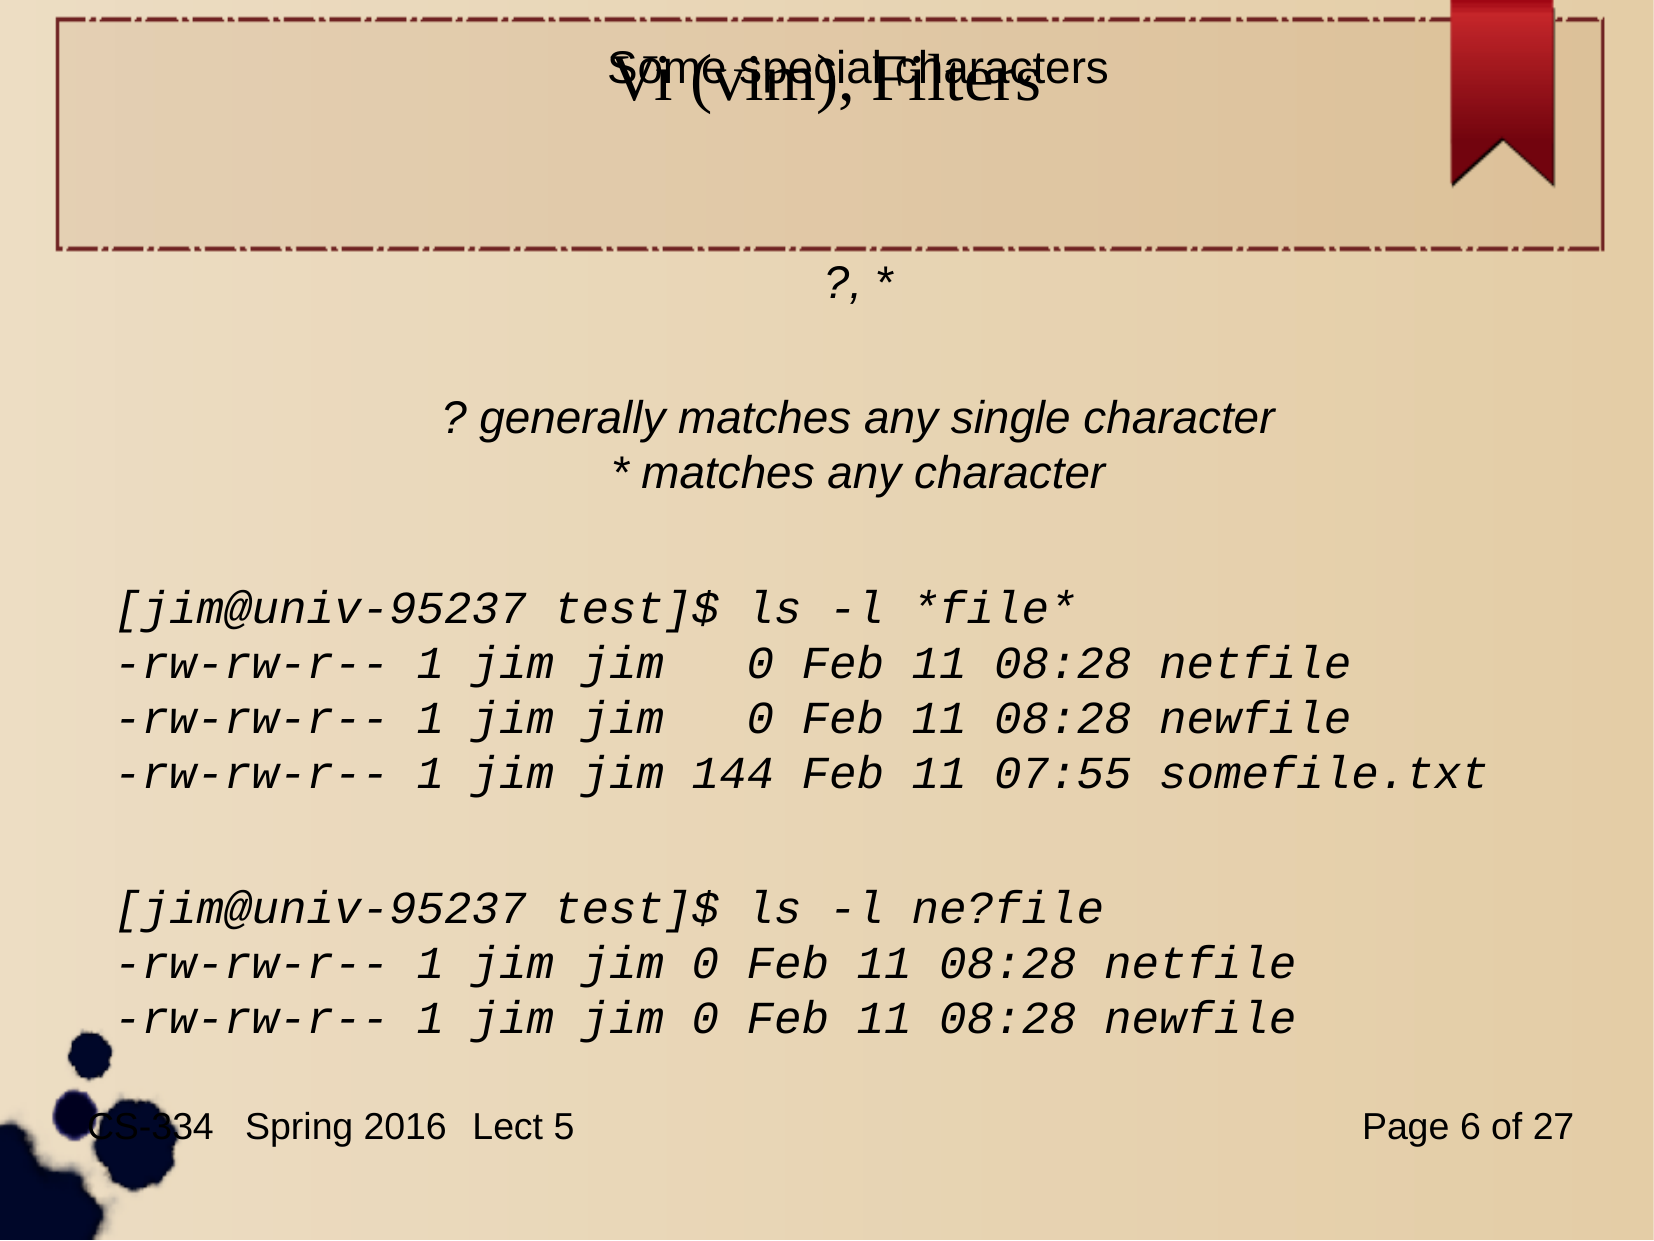

Vi (vim), Filters
Some special characters
?, *
? generally matches any single character
* matches any character
[jim@univ-95237 test]$ ls -l *file*
-rw-rw-r-- 1 jim jim 0 Feb 11 08:28 netfile
-rw-rw-r-- 1 jim jim 0 Feb 11 08:28 newfile
-rw-rw-r-- 1 jim jim 144 Feb 11 07:55 somefile.txt
[jim@univ-95237 test]$ ls -l ne?file
-rw-rw-r-- 1 jim jim 0 Feb 11 08:28 netfile
-rw-rw-r-- 1 jim jim 0 Feb 11 08:28 newfile
CS-334 Spring 2016	 Lect 5											Page of 27